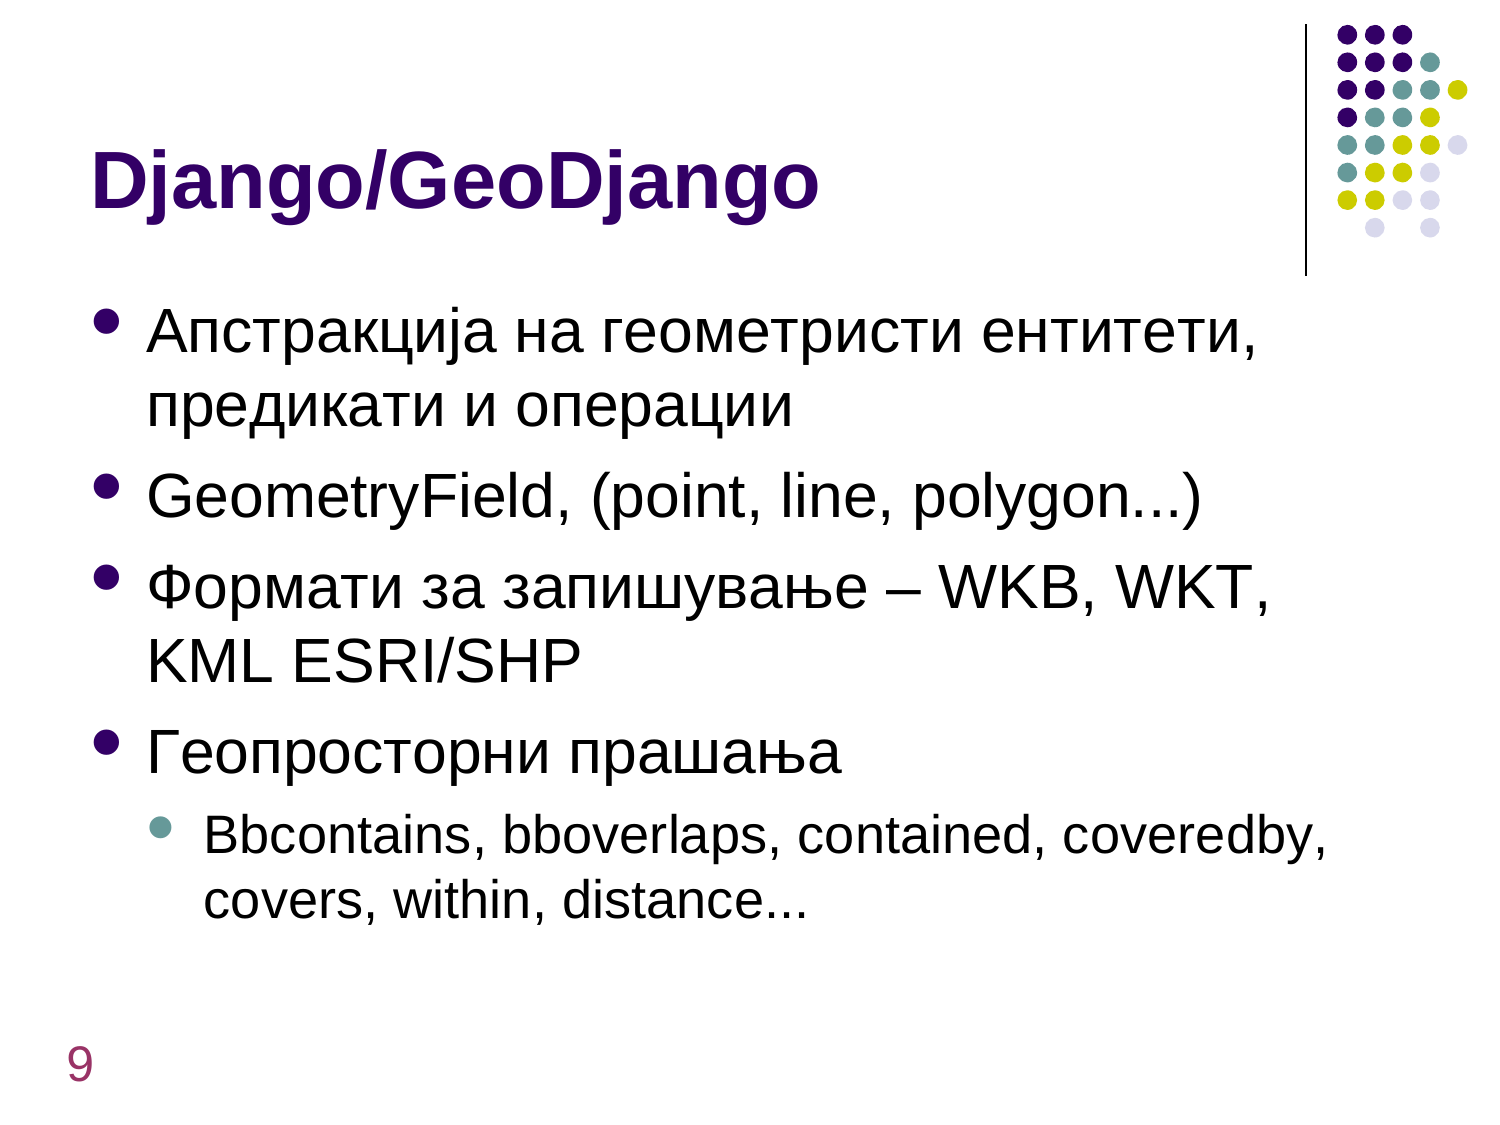

# Django/GeoDjango
Апстракција на геометристи ентитети, предикати и операции
GeometryField, (point, line, polygon...)
Формати за запишување – WKB, WKT, KML ESRI/SHP
Геопросторни прашања
Bbcontains, bboverlaps, contained, coveredby, covers, within, distance...